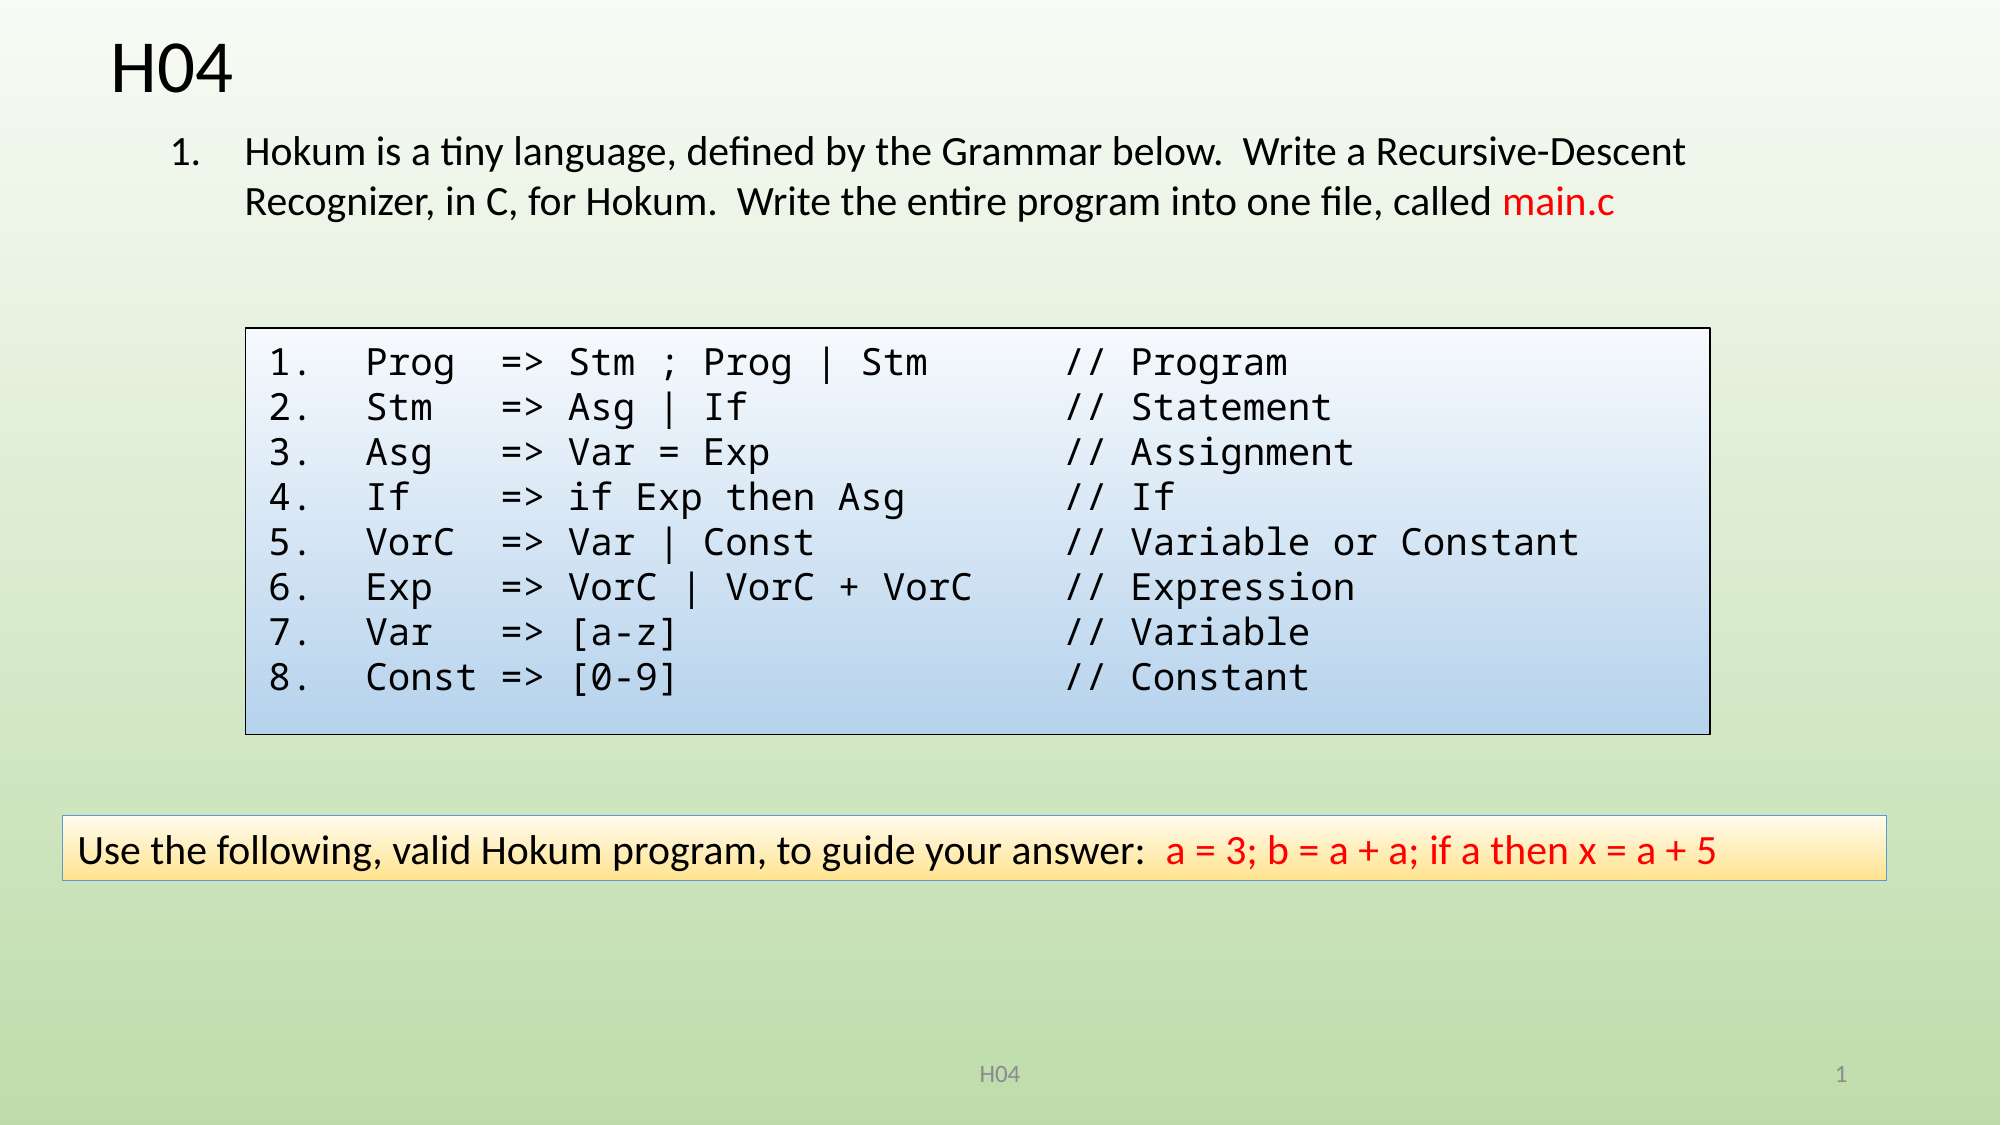

H04
Hokum is a tiny language, defined by the Grammar below. Write a Recursive-Descent Recognizer, in C, for Hokum. Write the entire program into one file, called main.c
Prog => Stm ; Prog | Stm // Program
Stm => Asg | If // Statement
Asg => Var = Exp // Assignment
If => if Exp then Asg // If
VorC => Var | Const // Variable or Constant
Exp => VorC | VorC + VorC // Expression
Var => [a-z] // Variable
Const => [0-9] // Constant
Use the following, valid Hokum program, to guide your answer: a = 3; b = a + a; if a then x = a + 5
H04